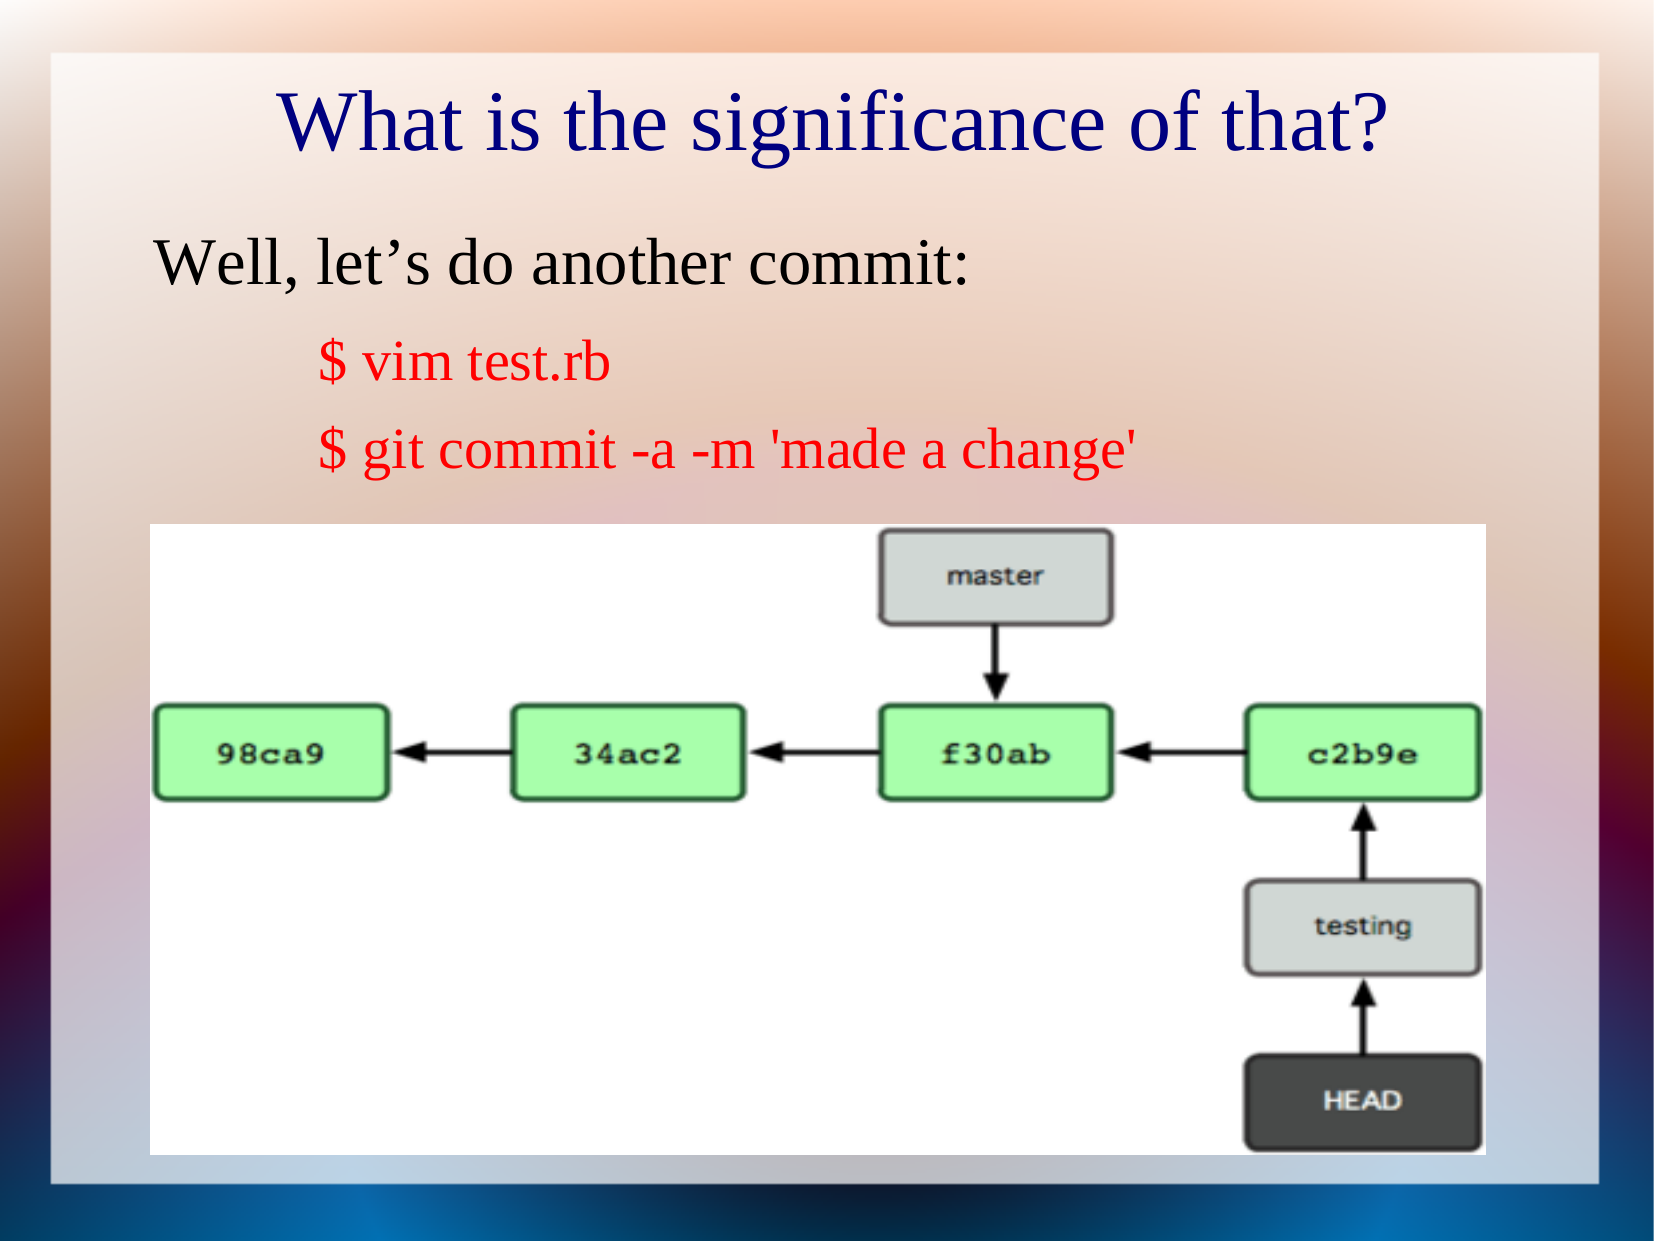

# What is the significance of that?
Well, let’s do another commit:
$ vim test.rb
$ git commit -a -m 'made a change'